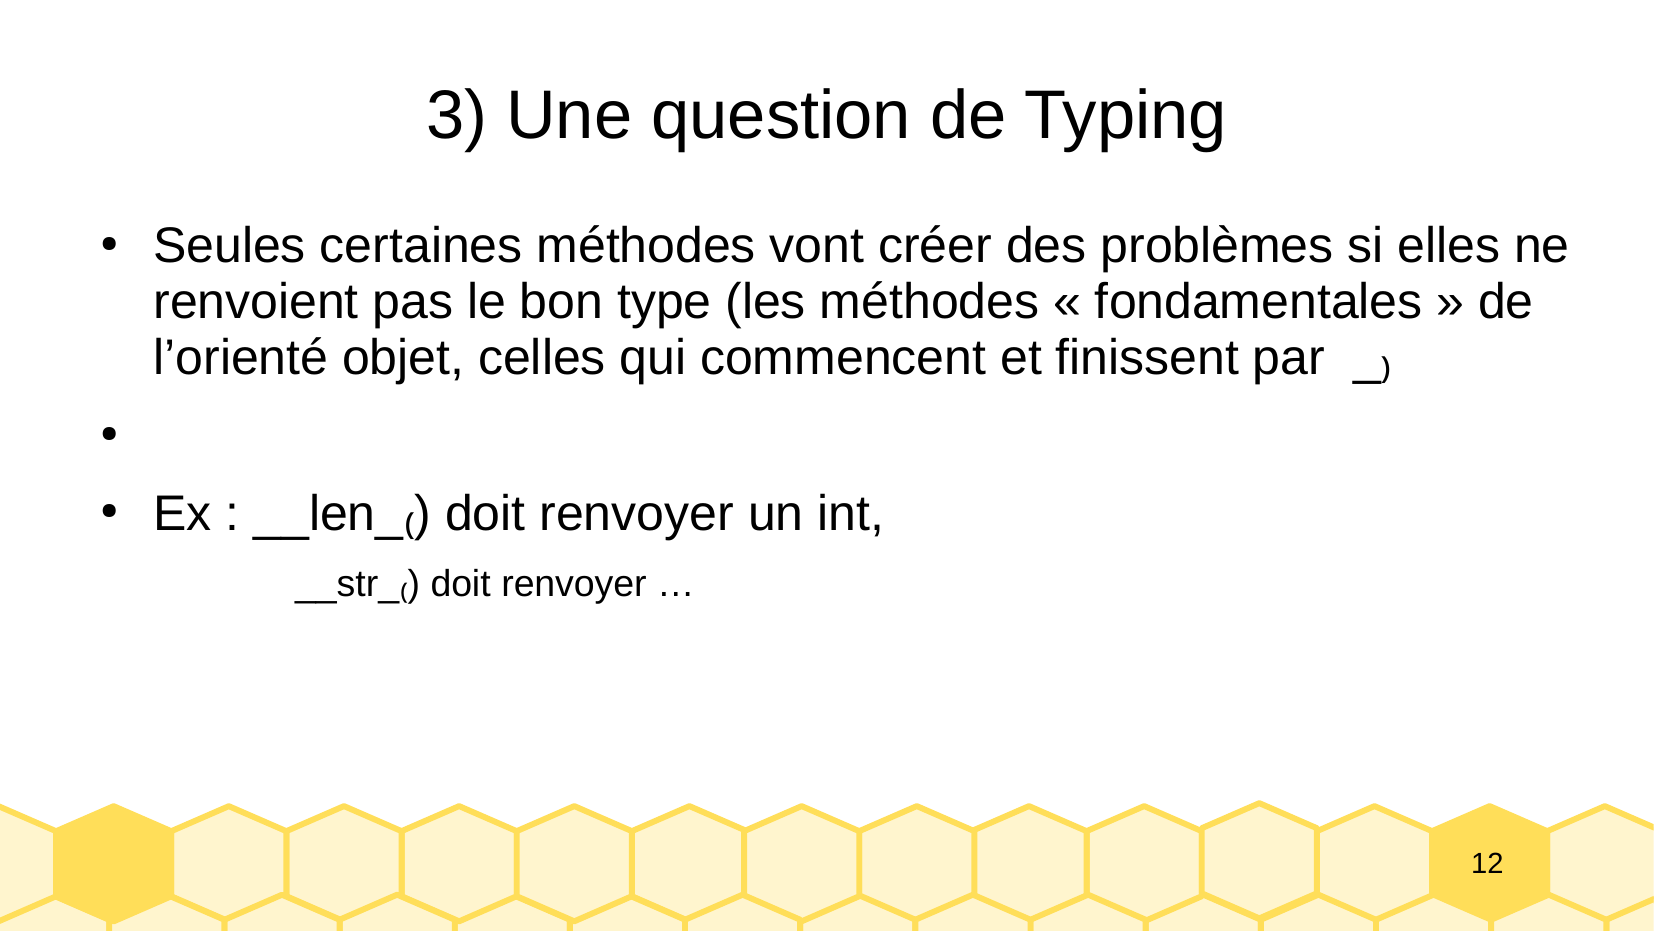

#
3) Une question de Typing
Seules certaines méthodes vont créer des problèmes si elles ne renvoient pas le bon type (les méthodes « fondamentales » de l’orienté objet, celles qui commencent et finissent par _₎
Ex : __len_₍) doit renvoyer un int,
__str_₍) doit renvoyer …